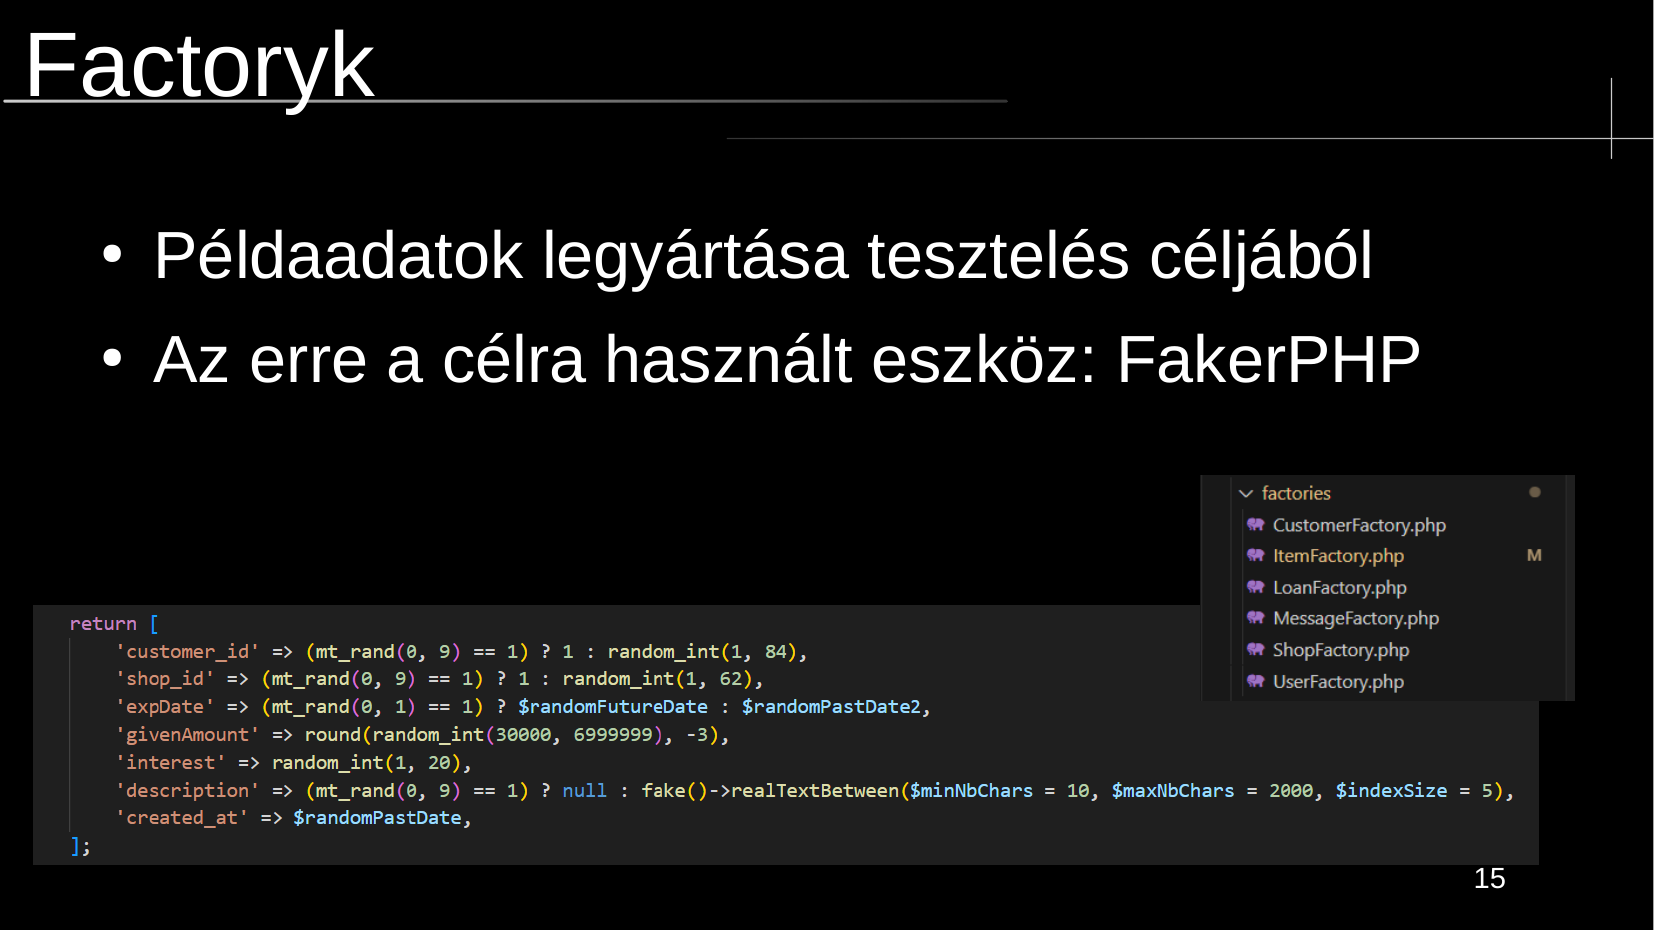

# Factoryk
Példaadatok legyártása tesztelés céljából
Az erre a célra használt eszköz: FakerPHP
15